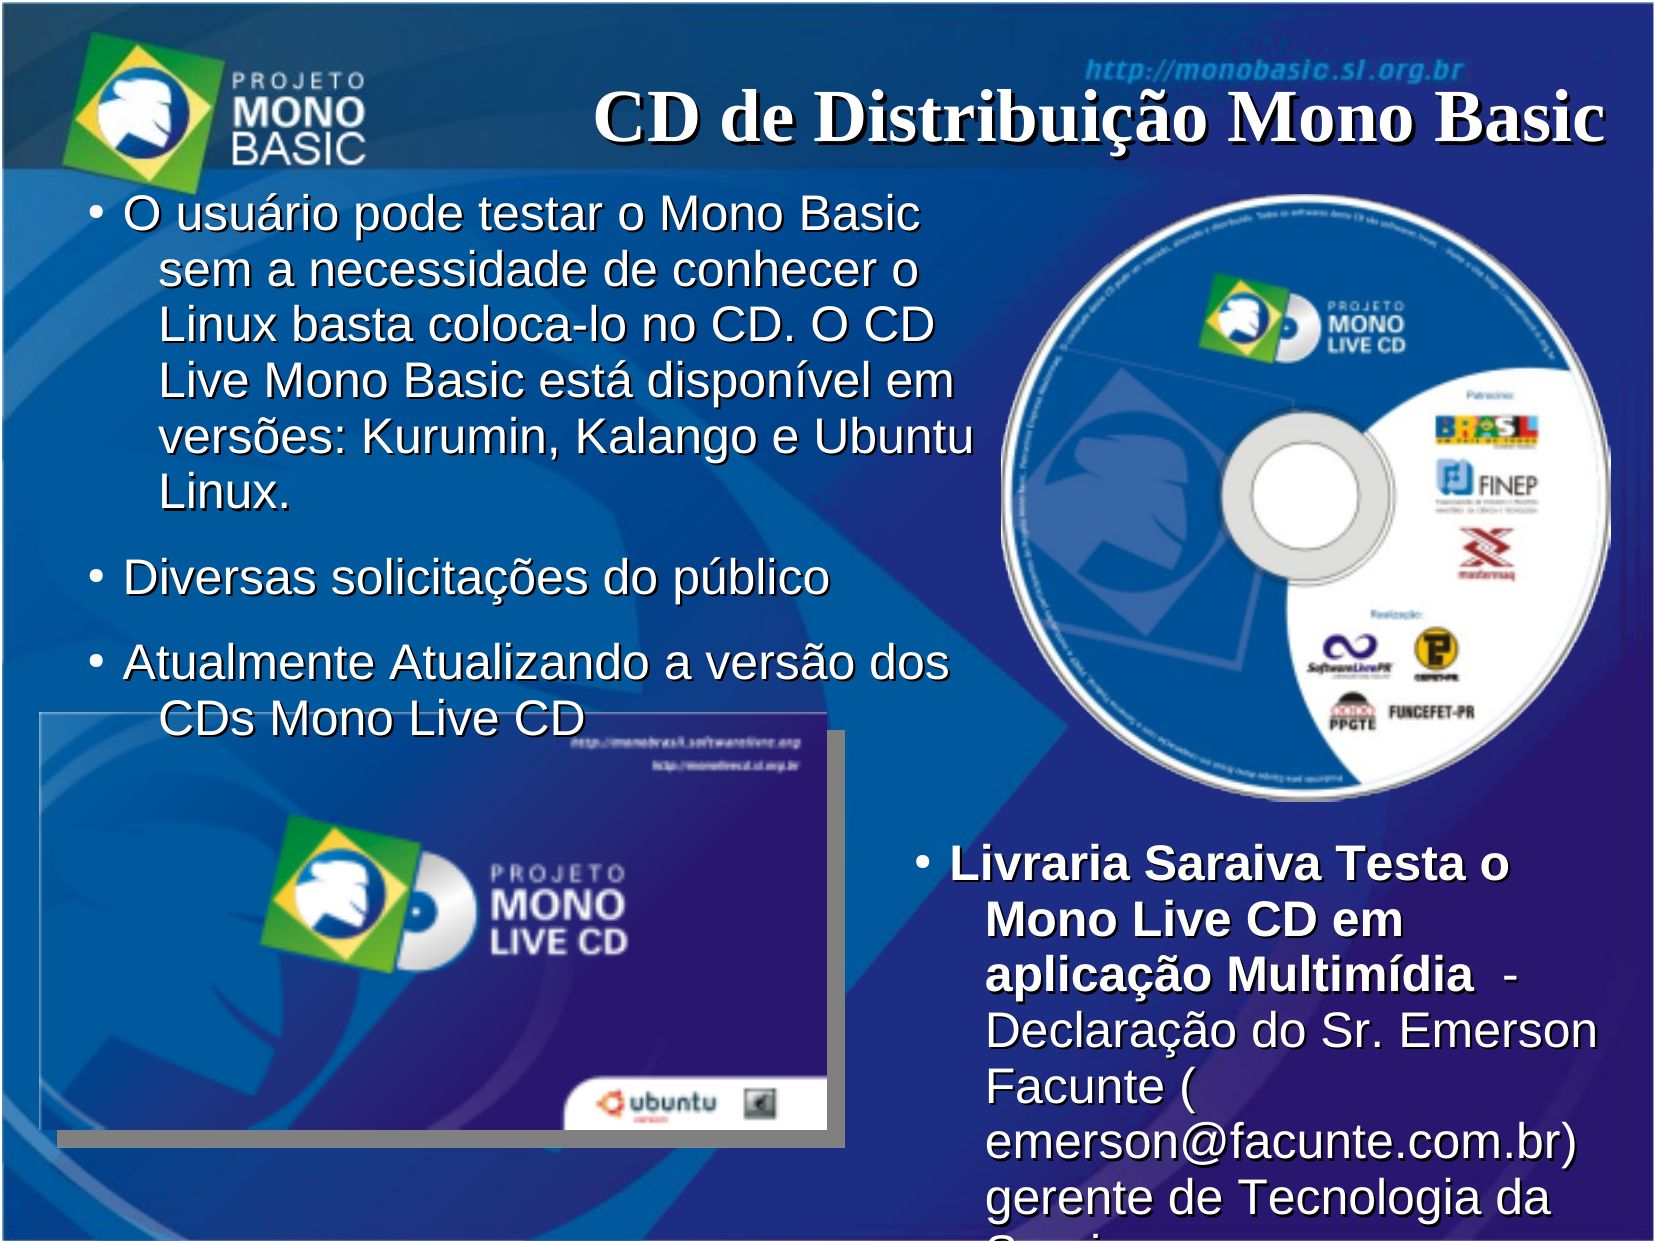

CD de Distribuição Mono Basic
# O usuário pode testar o Mono Basic sem a necessidade de conhecer o Linux basta coloca-lo no CD. O CD Live Mono Basic está disponível em versões: Kurumin, Kalango e Ubuntu Linux.
Diversas solicitações do público
Atualmente Atualizando a versão dos CDs Mono Live CD
Livraria Saraiva Testa o Mono Live CD em aplicação Multimídia - Declaração do Sr. Emerson Facunte (emerson@facunte.com.br) gerente de Tecnologia da Saraiva,